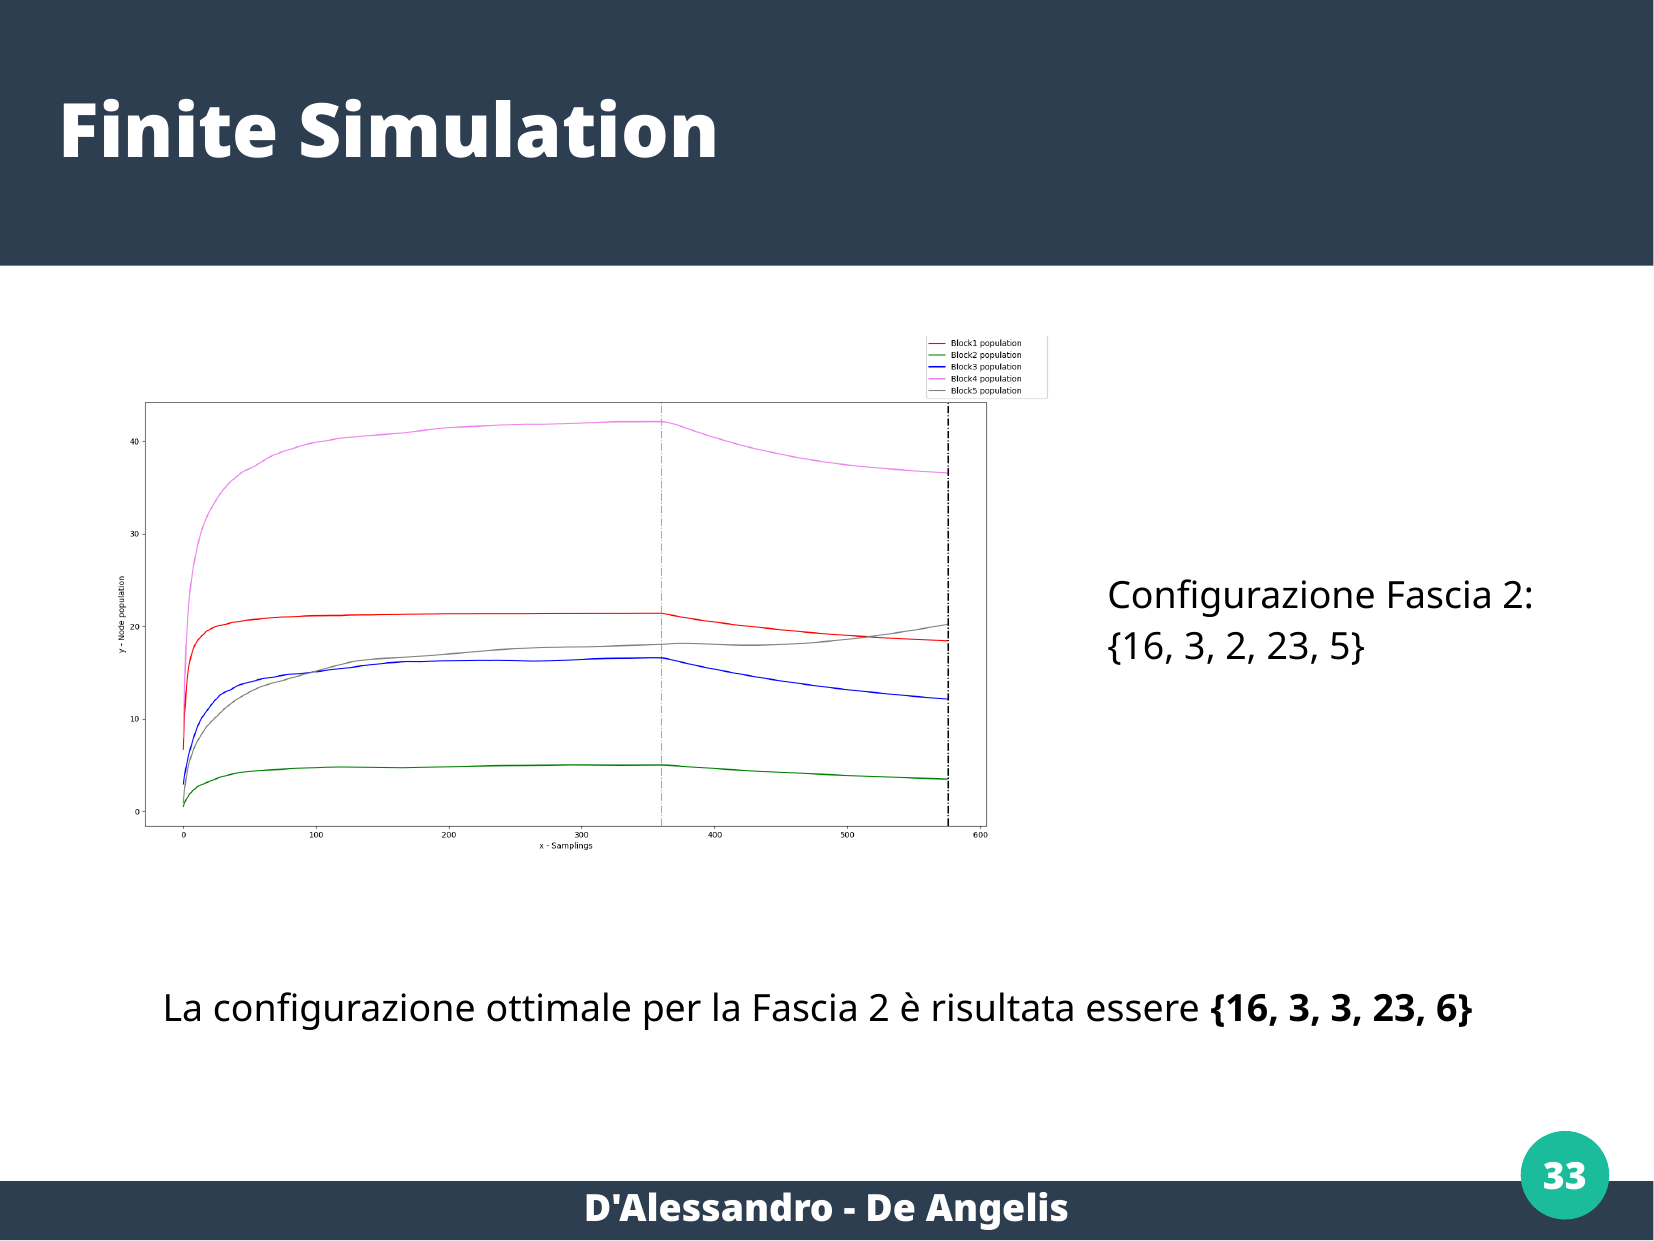

# Finite Simulation
Configurazione Fascia 2: {16, 3, 2, 23, 5}
La configurazione ottimale per la Fascia 2 è risultata essere {16, 3, 3, 23, 6}
33
D'Alessandro - De Angelis